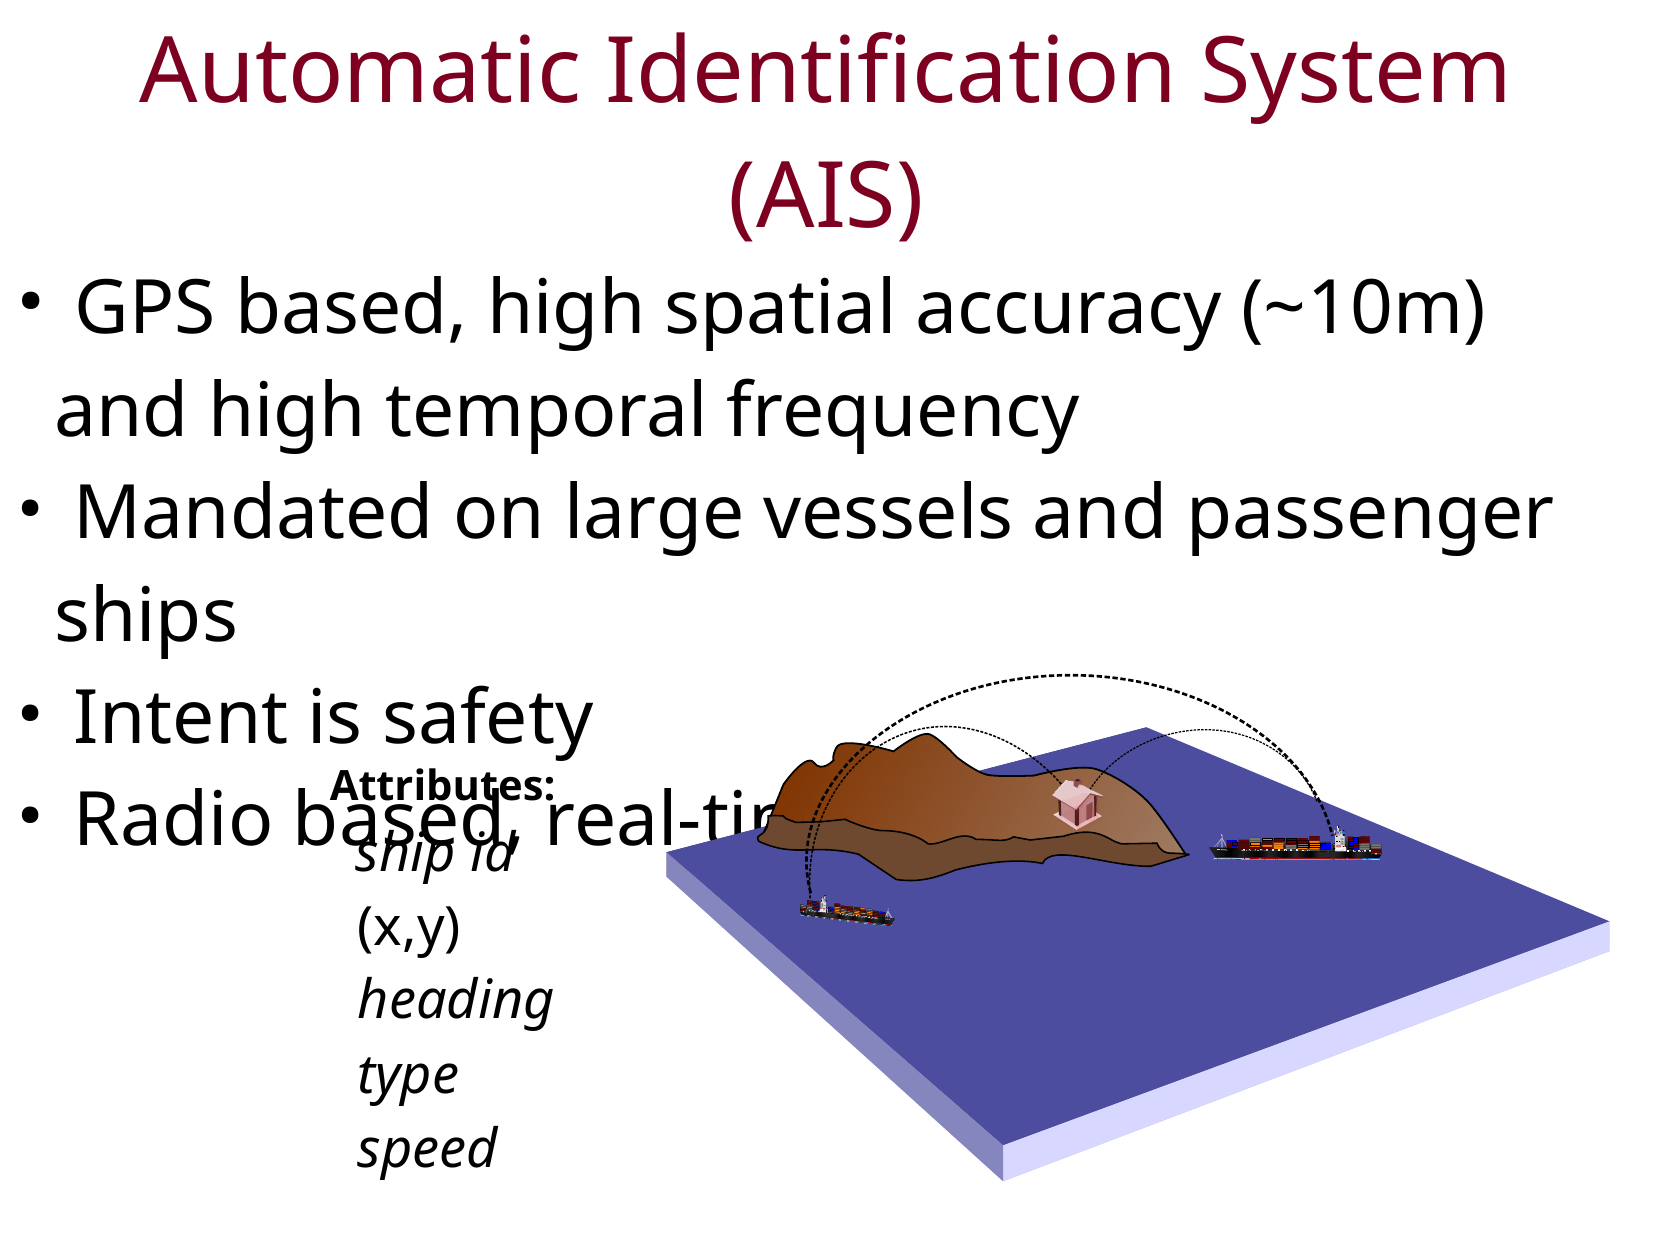

# Automatic Identification System (AIS)
 GPS based, high spatial accuracy (~10m)
and high temporal frequency
 Mandated on large vessels and passenger ships
 Intent is safety
 Radio based, real-time
Attributes:
 ship id
 (x,y)
 heading
 type
 speed
IMO